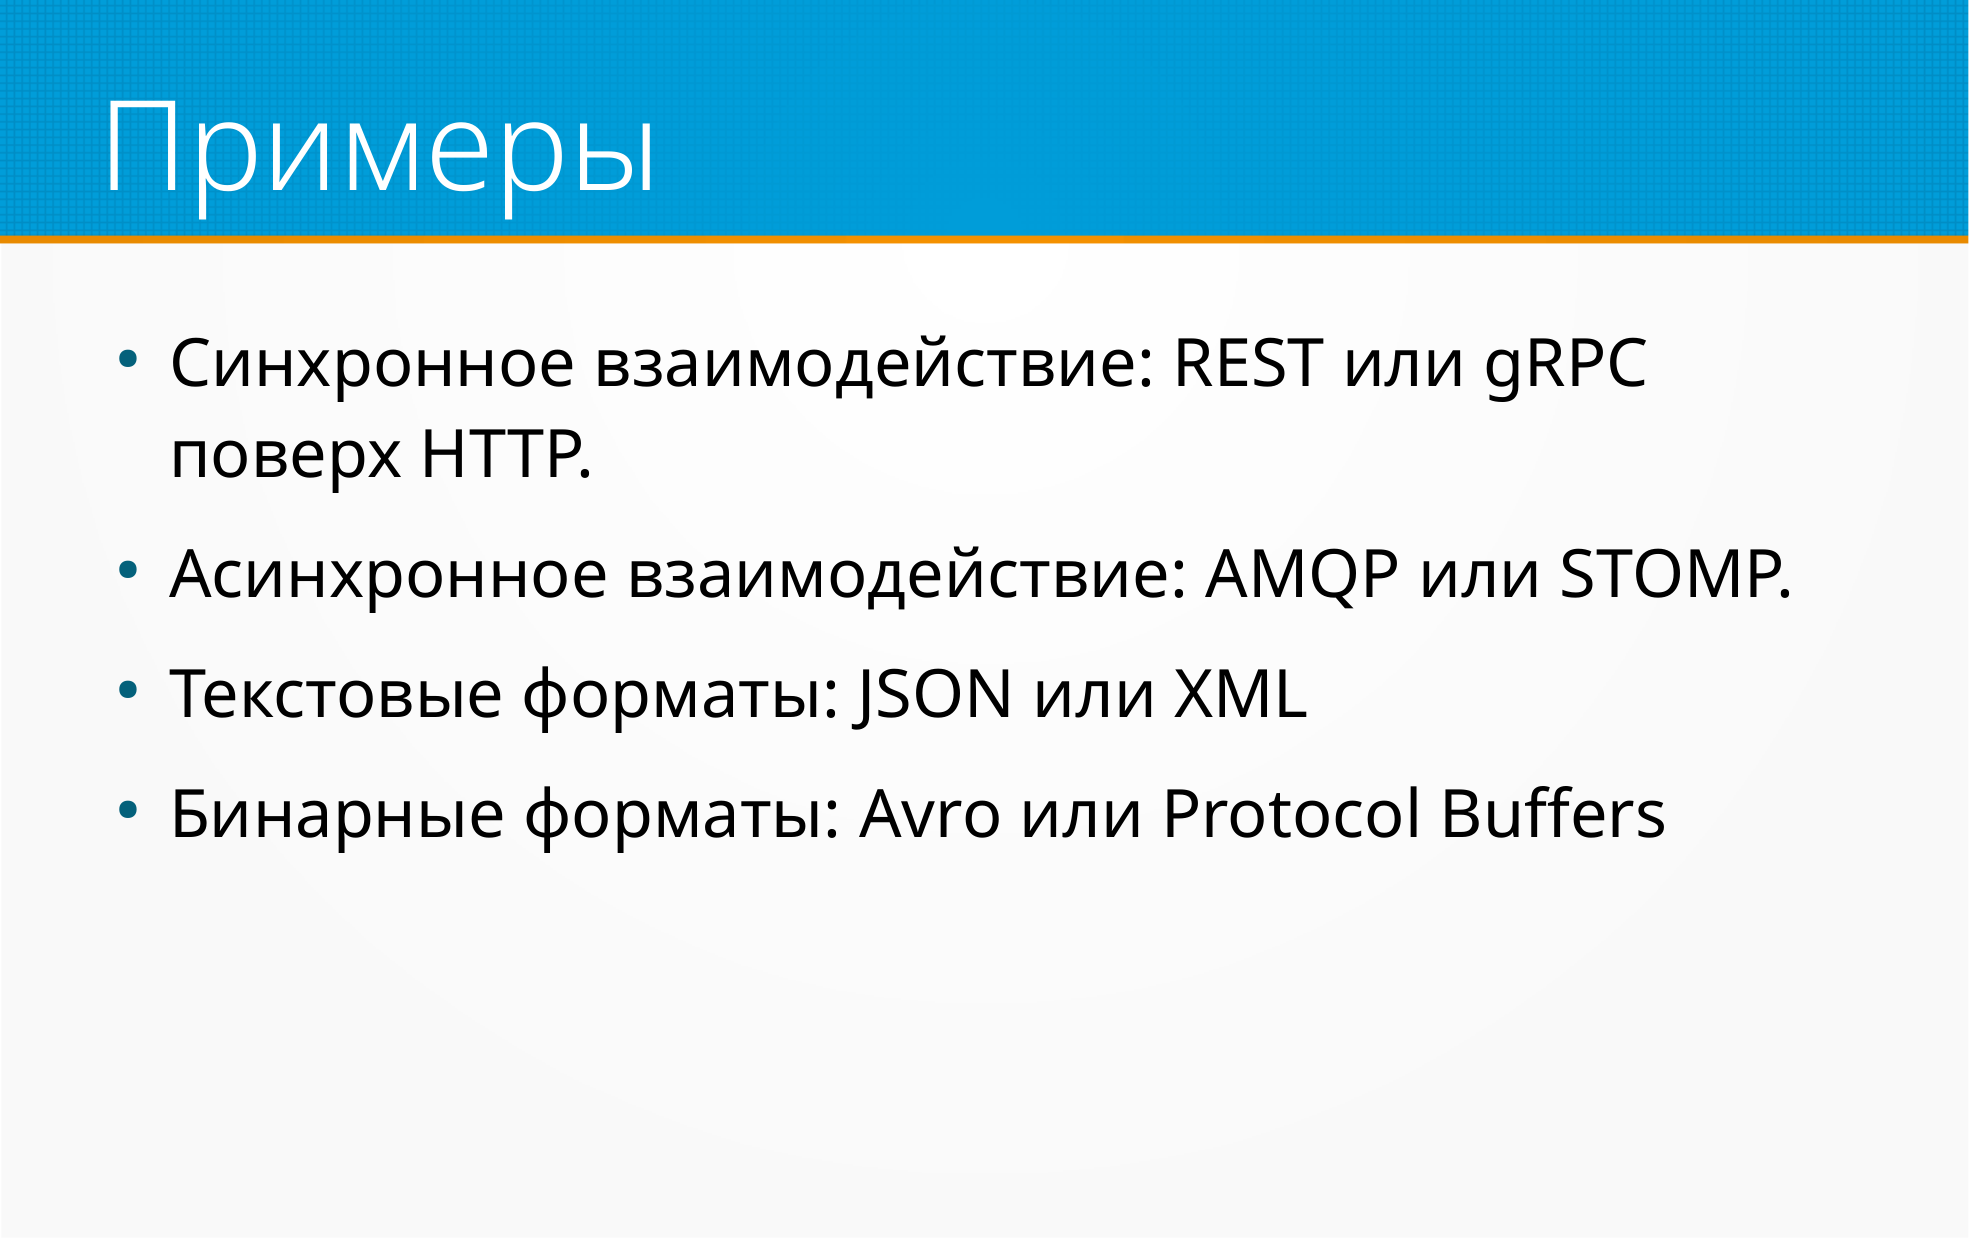

# Примеры
Синхронное взаимодействие: REST или gRPC поверх HTTP.
Асинхронное взаимодействие: AMQP или STOMP.
Текстовые форматы: JSON или XML
Бинарные форматы: Avro или Protocol Buffers